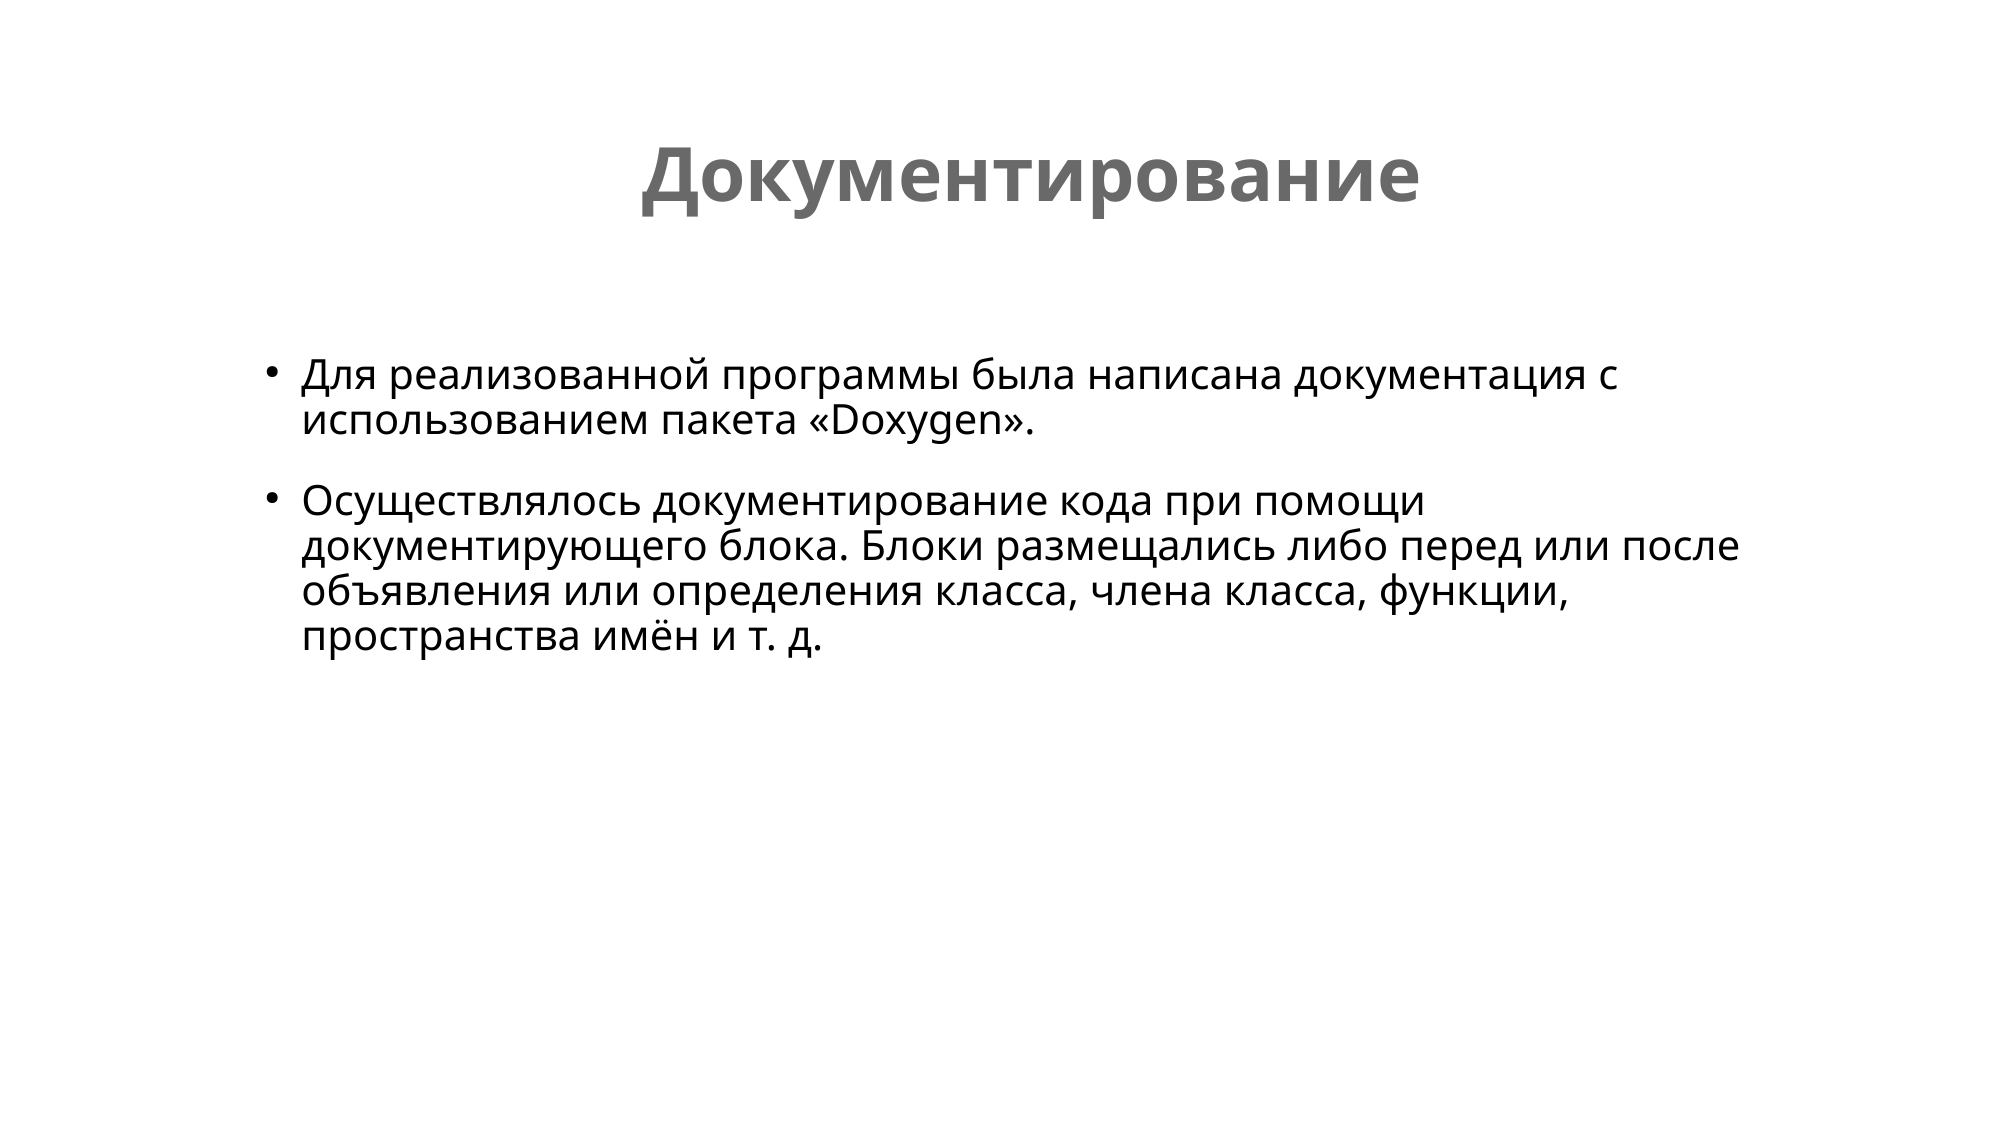

# Документирование
Для реализованной программы была написана документация с использованием пакета «Doxygen».
Осуществлялось документирование кода при помощи документирующего блока. Блоки размещались либо перед или после объявления или определения класса, члена класса, функции, пространства имён и т. д.